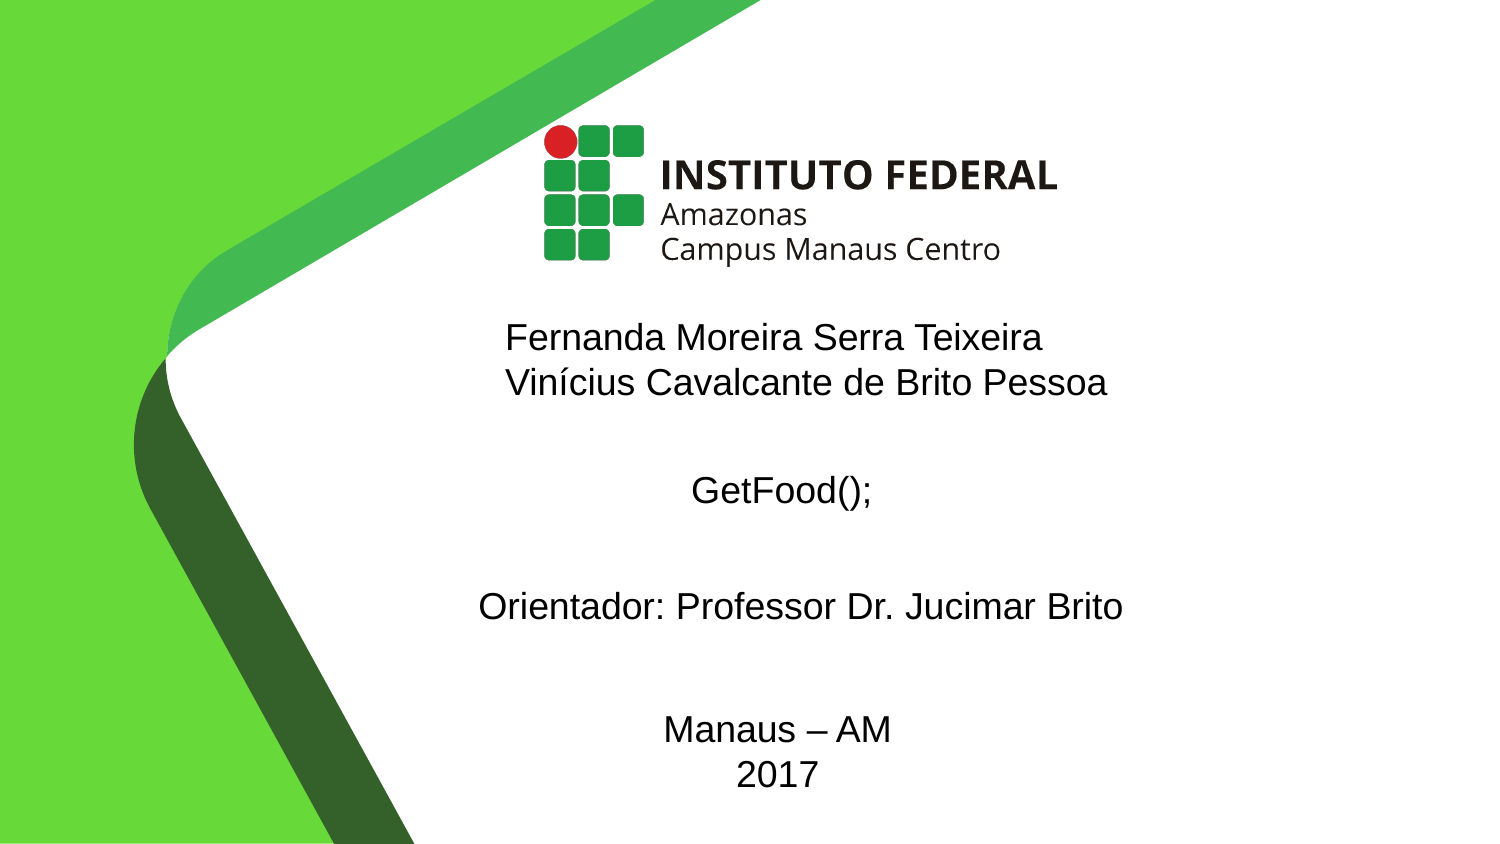

Fernanda Moreira Serra Teixeira
Vinícius Cavalcante de Brito Pessoa
GetFood();
Orientador: Professor Dr. Jucimar Brito
Manaus – AM
2017